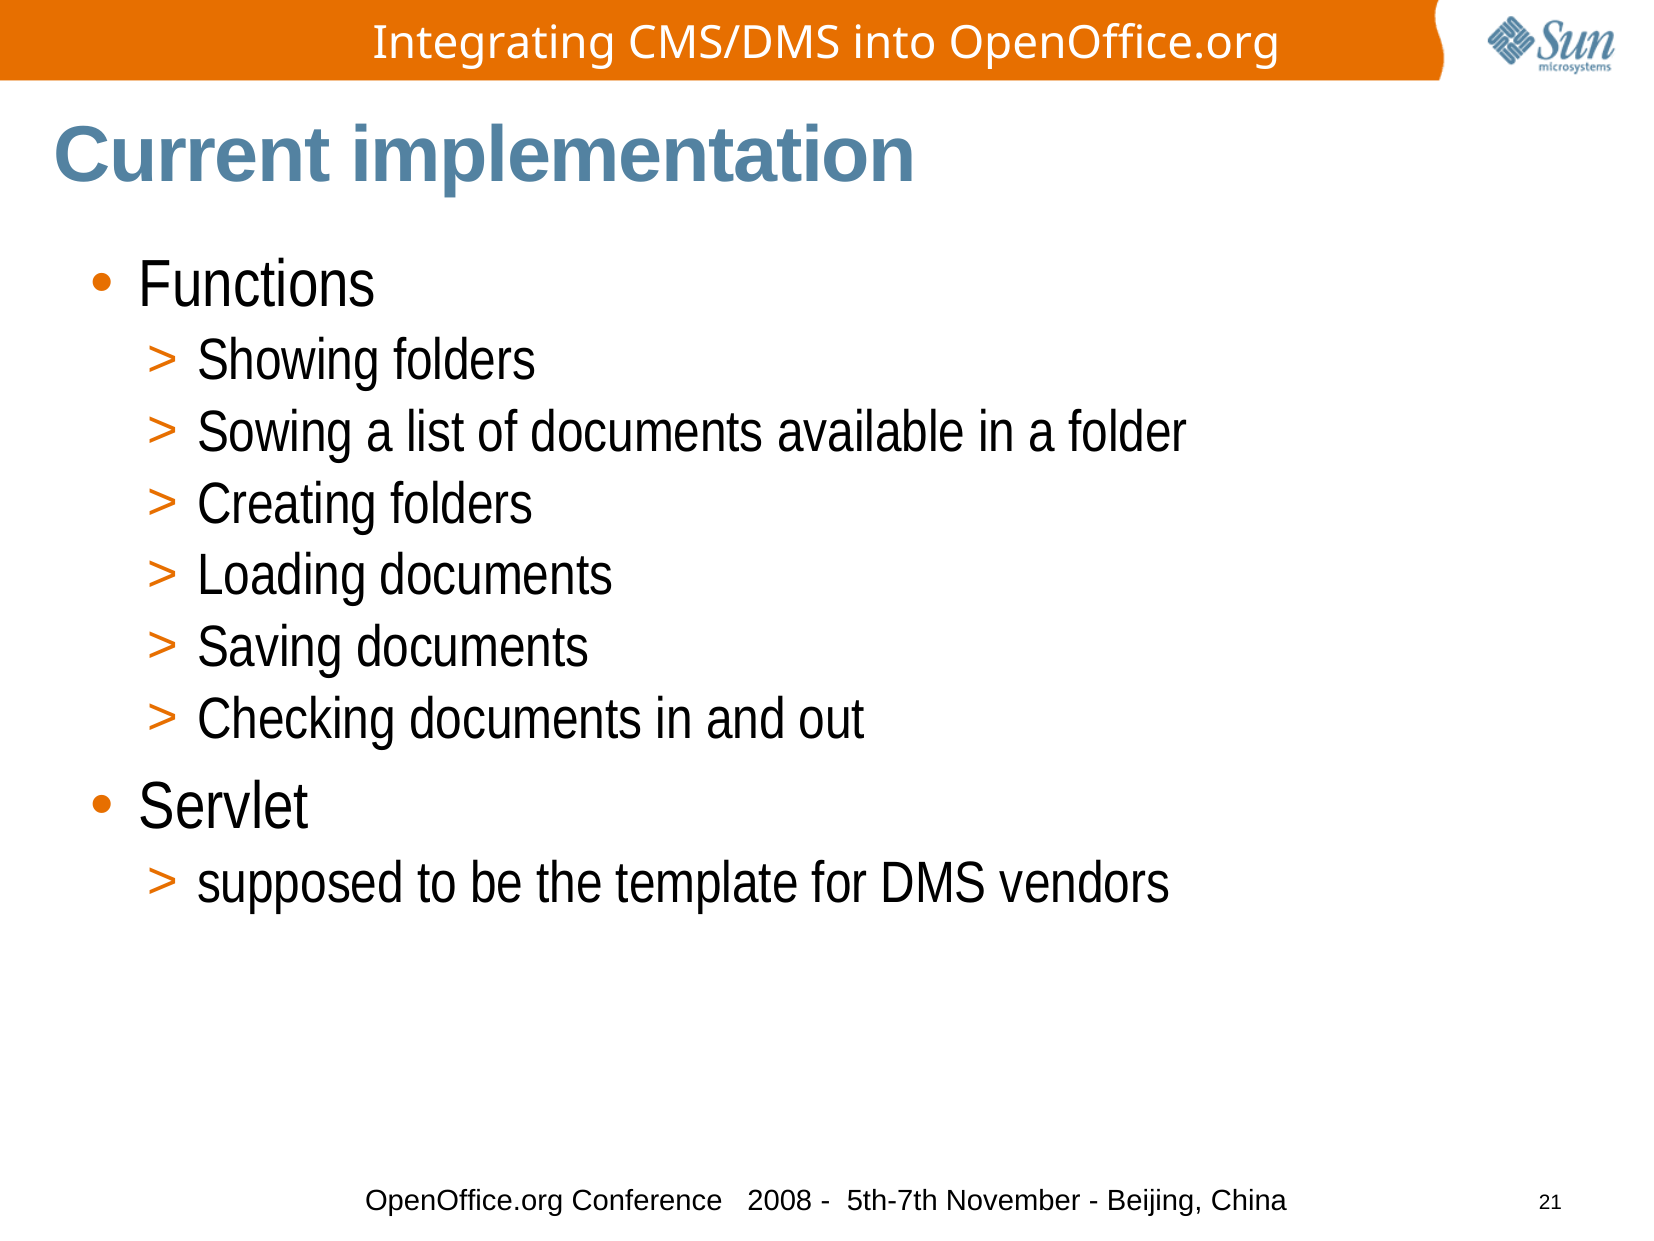

# Current implementation
Functions
Showing folders
Sowing a list of documents available in a folder
Creating folders
Loading documents
Saving documents
Checking documents in and out
Servlet
supposed to be the template for DMS vendors